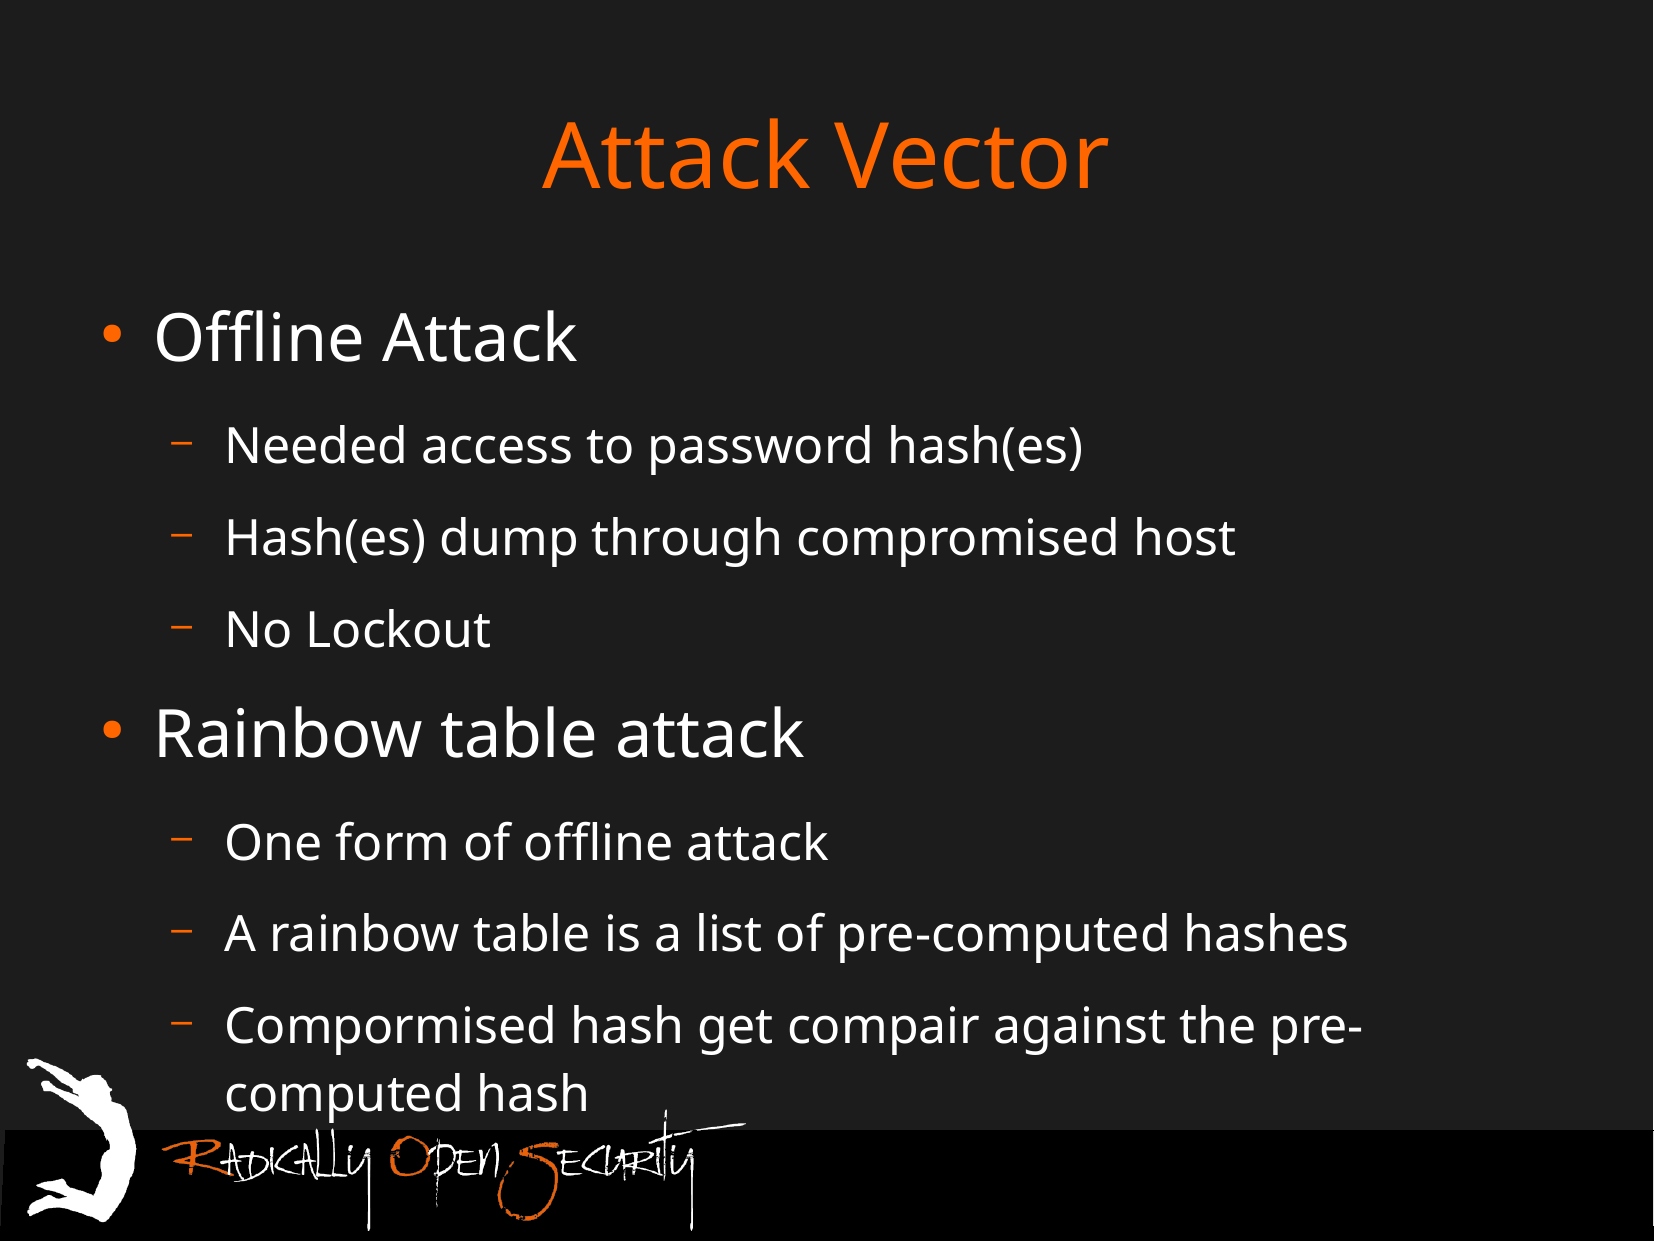

# Attack Vector
Offline Attack
Needed access to password hash(es)
Hash(es) dump through compromised host
No Lockout
Rainbow table attack
One form of offline attack
A rainbow table is a list of pre-computed hashes
Compormised hash get compair against the pre-computed hash